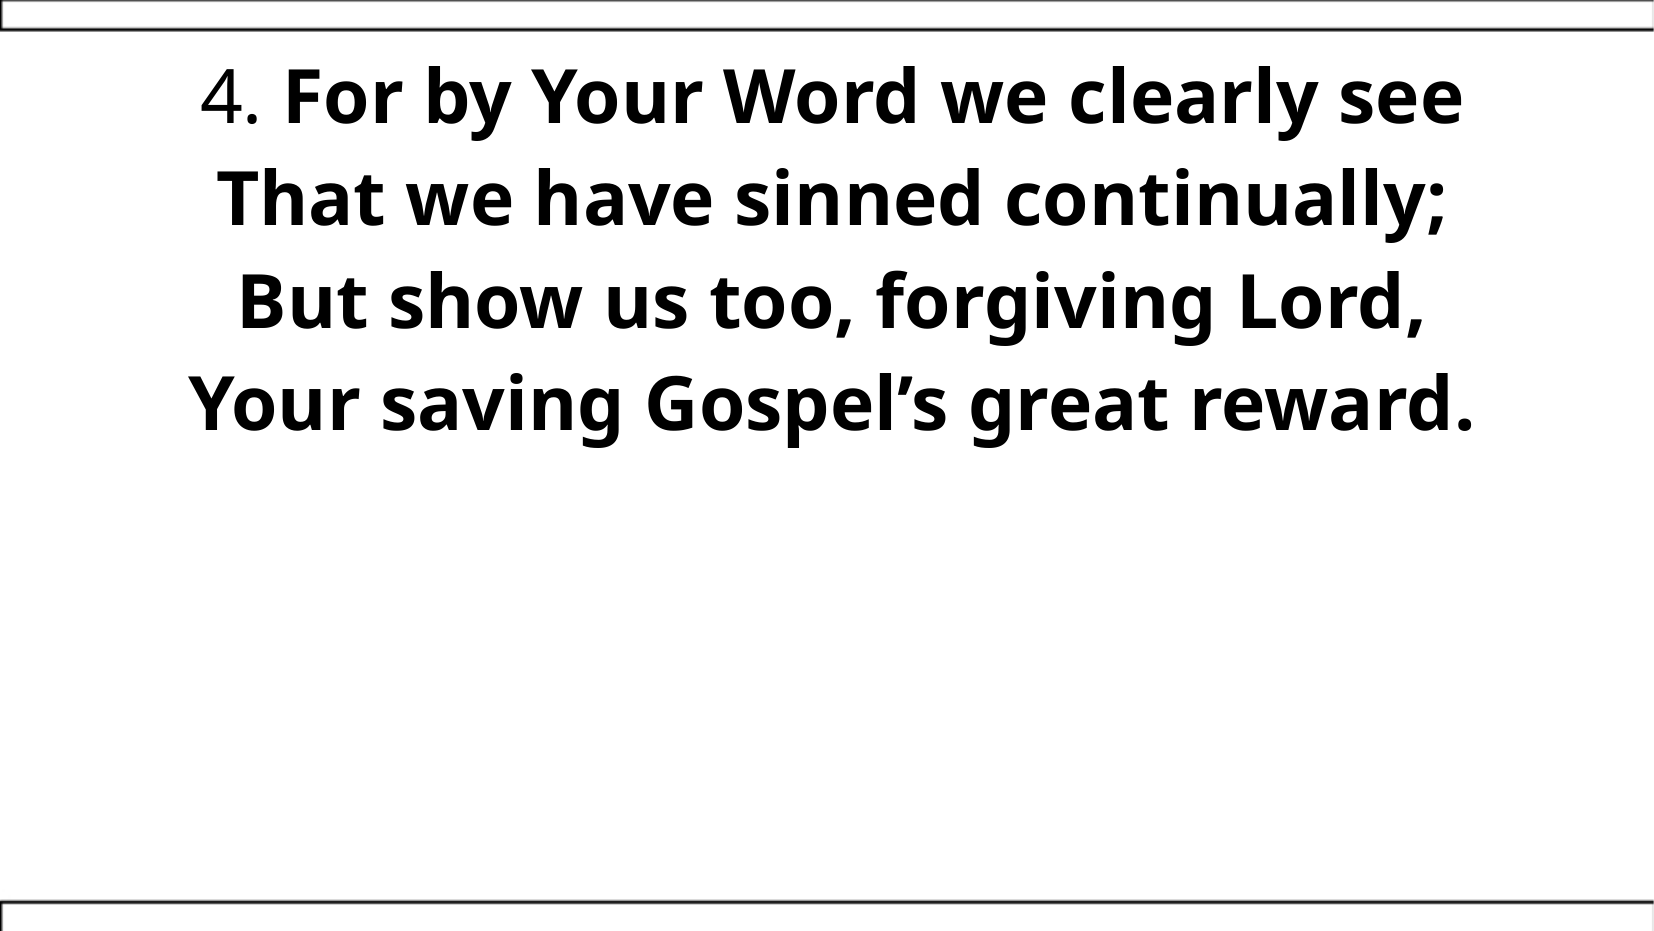

4. For by Your Word we clearly see
That we have sinned continually;
But show us too, forgiving Lord,
Your saving Gospel’s great reward.